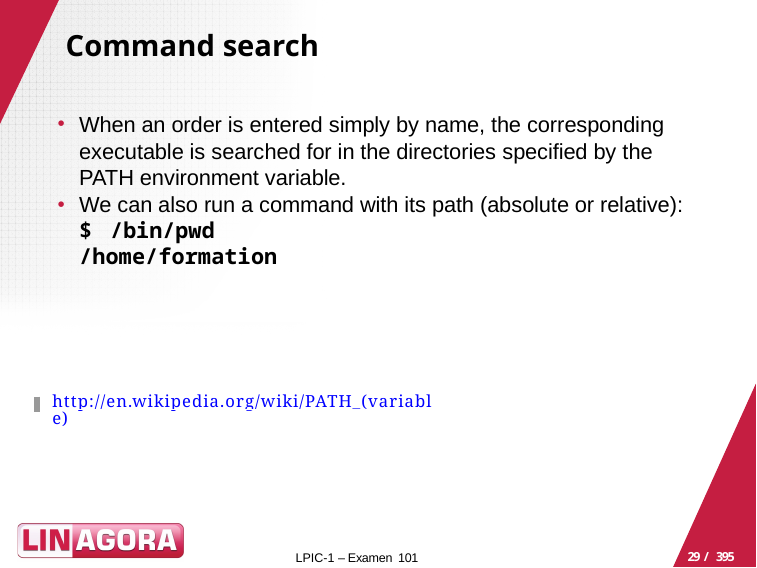

Command search
When an order is entered simply by name, the corresponding executable is searched for in the directories specified by the PATH environment variable.
We can also run a command with its path (absolute or relative):
$ /bin/pwd
/home/formation
http://en.wikipedia.org/wiki/PATH_(variable)
LPIC-1 – Examen 101